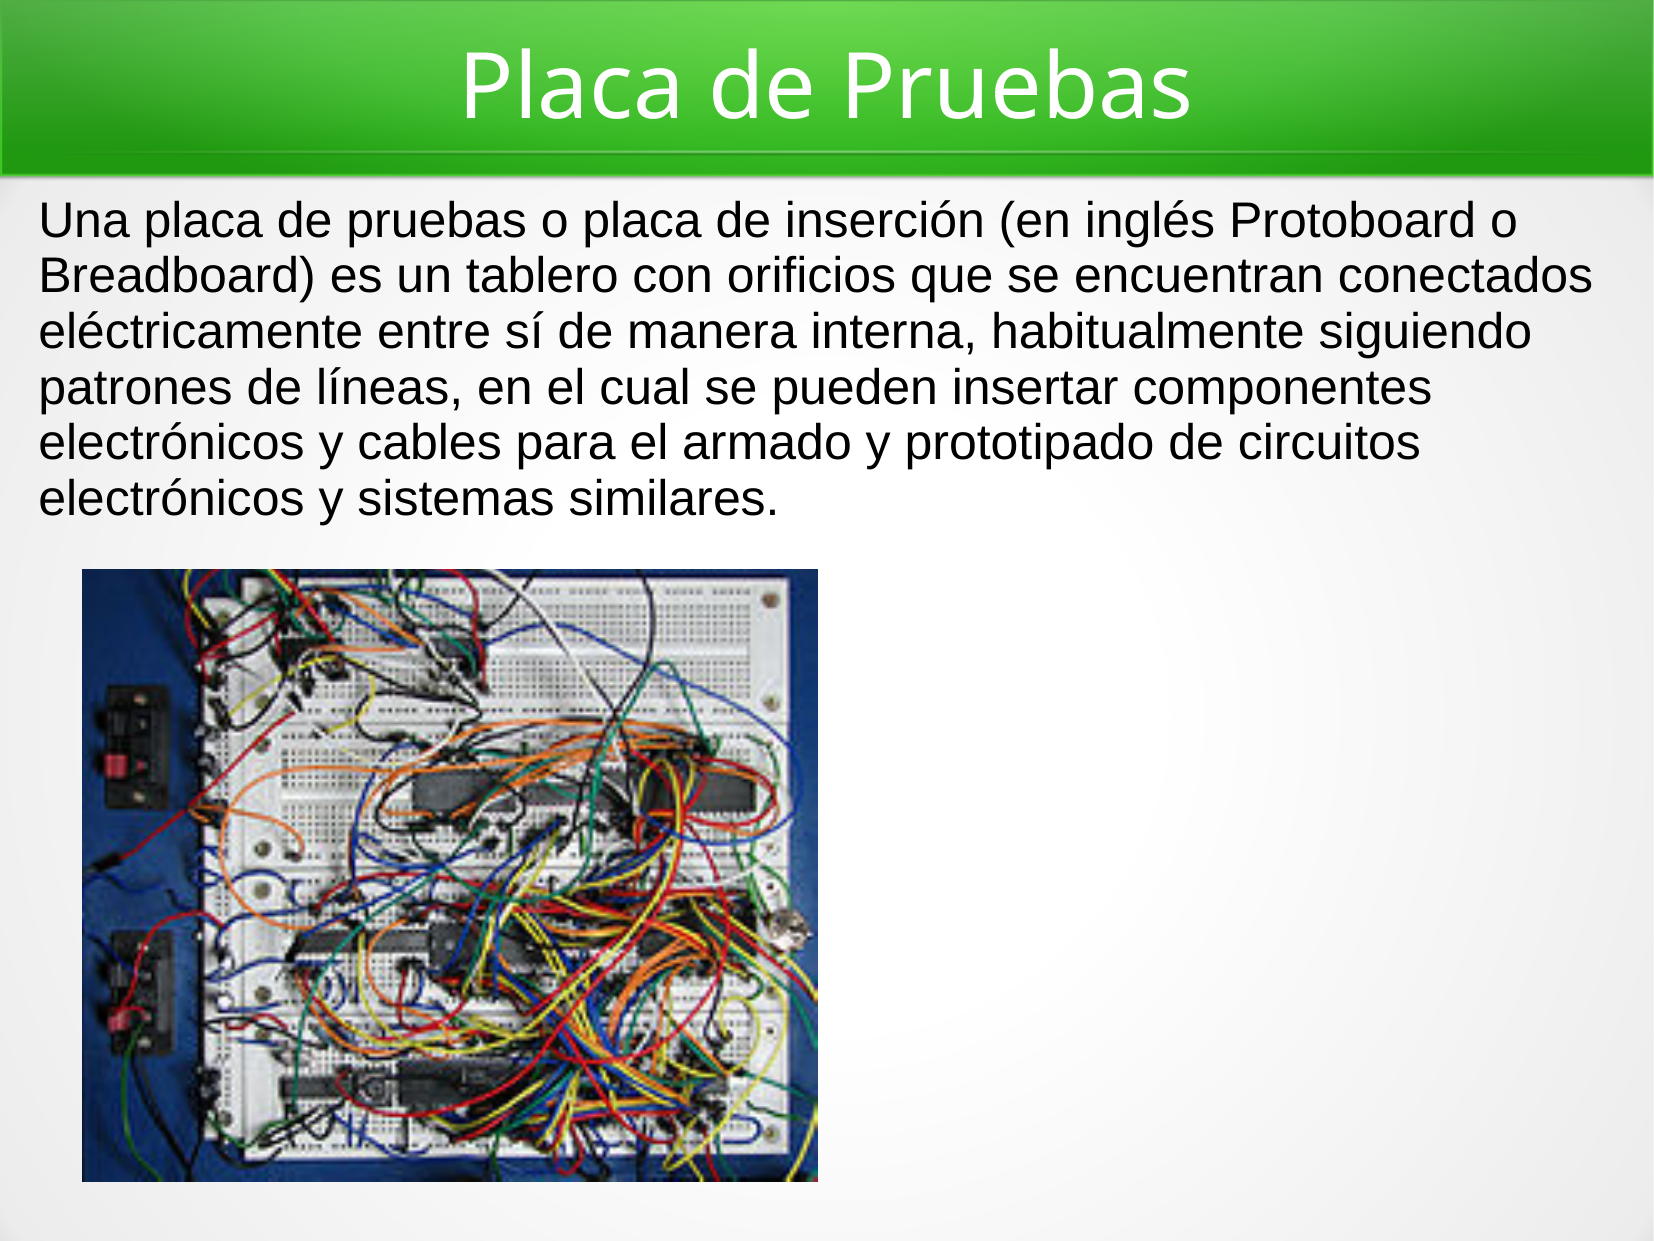

# Placa de Pruebas
Una placa de pruebas o placa de inserción (en inglés Protoboard o Breadboard) es un tablero con orificios que se encuentran conectados eléctricamente entre sí de manera interna, habitualmente siguiendo patrones de líneas, en el cual se pueden insertar componentes electrónicos y cables para el armado y prototipado de circuitos electrónicos y sistemas similares.